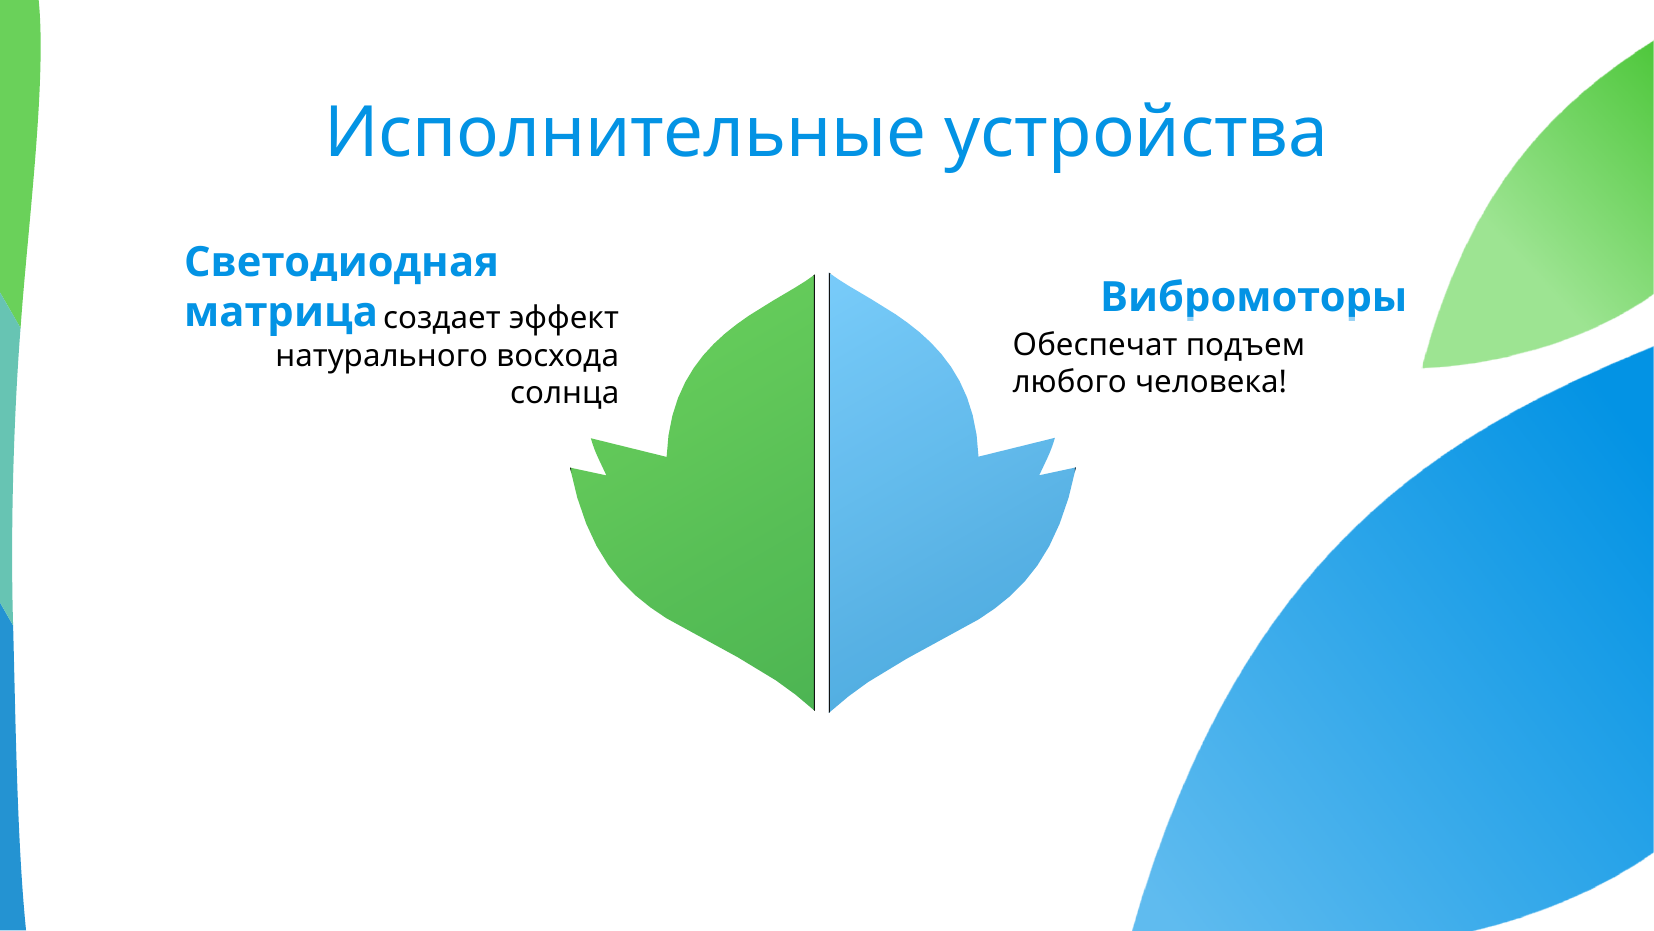

Исполнительные устройства
Светодиодная матрица
Вибромоторы
создает эффект натурального восхода солнца
Обеспечат подъем любого человека!